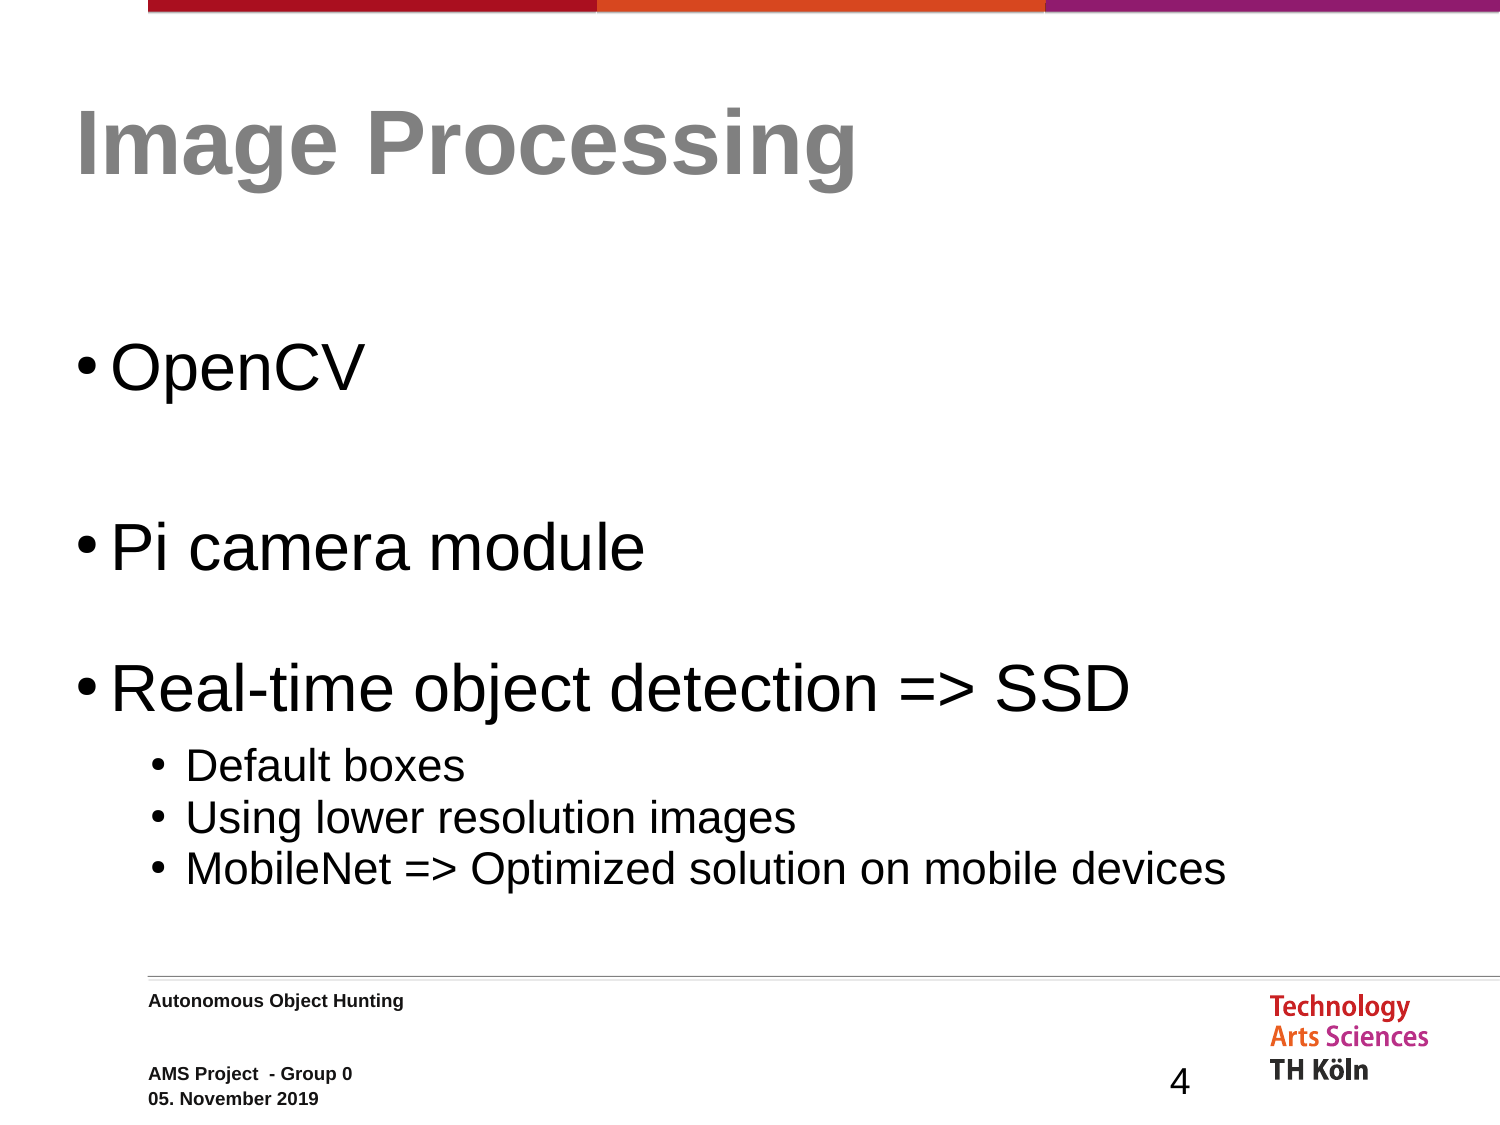

# Image Processing
OpenCV
Pi camera module
Real-time object detection => SSD
Default boxes
Using lower resolution images
MobileNet => Optimized solution on mobile devices